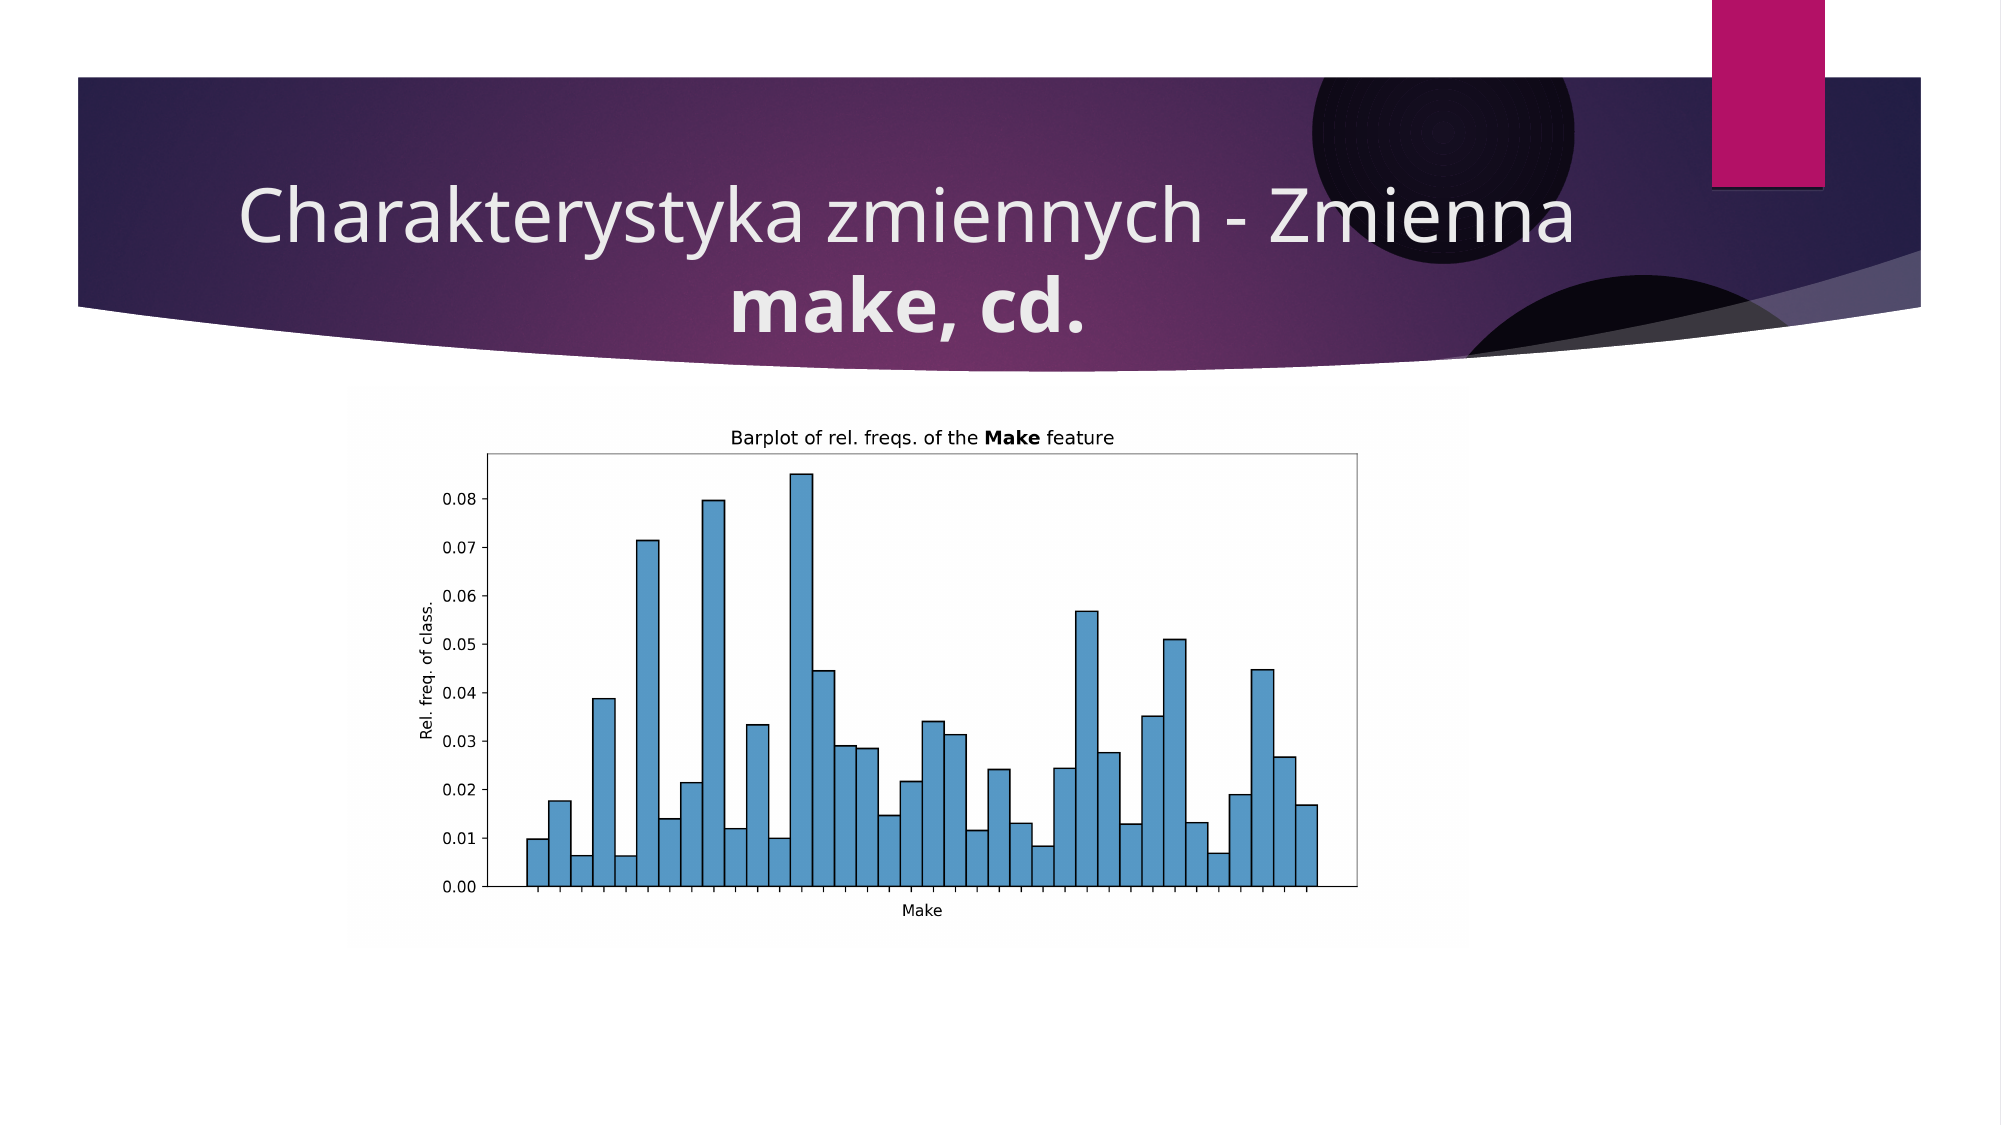

# Charakterystyka zmiennych - Zmienna make, cd.